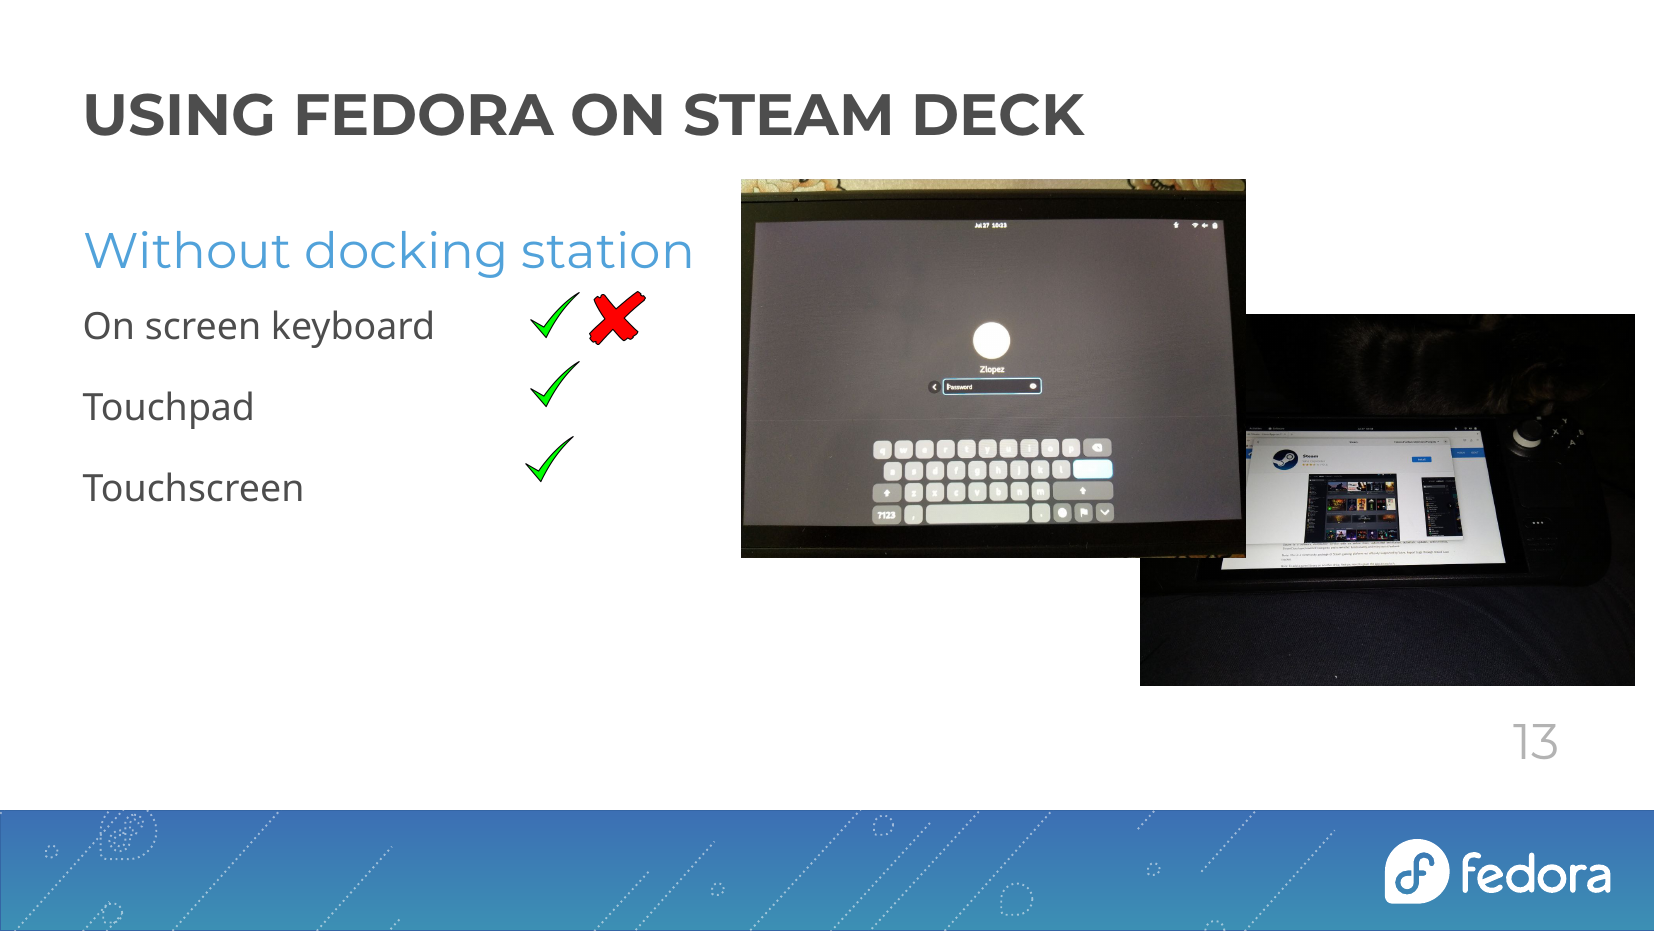

# Using Fedora on Steam Deck
Without docking station
On screen keyboard
Touchpad
Touchscreen
13